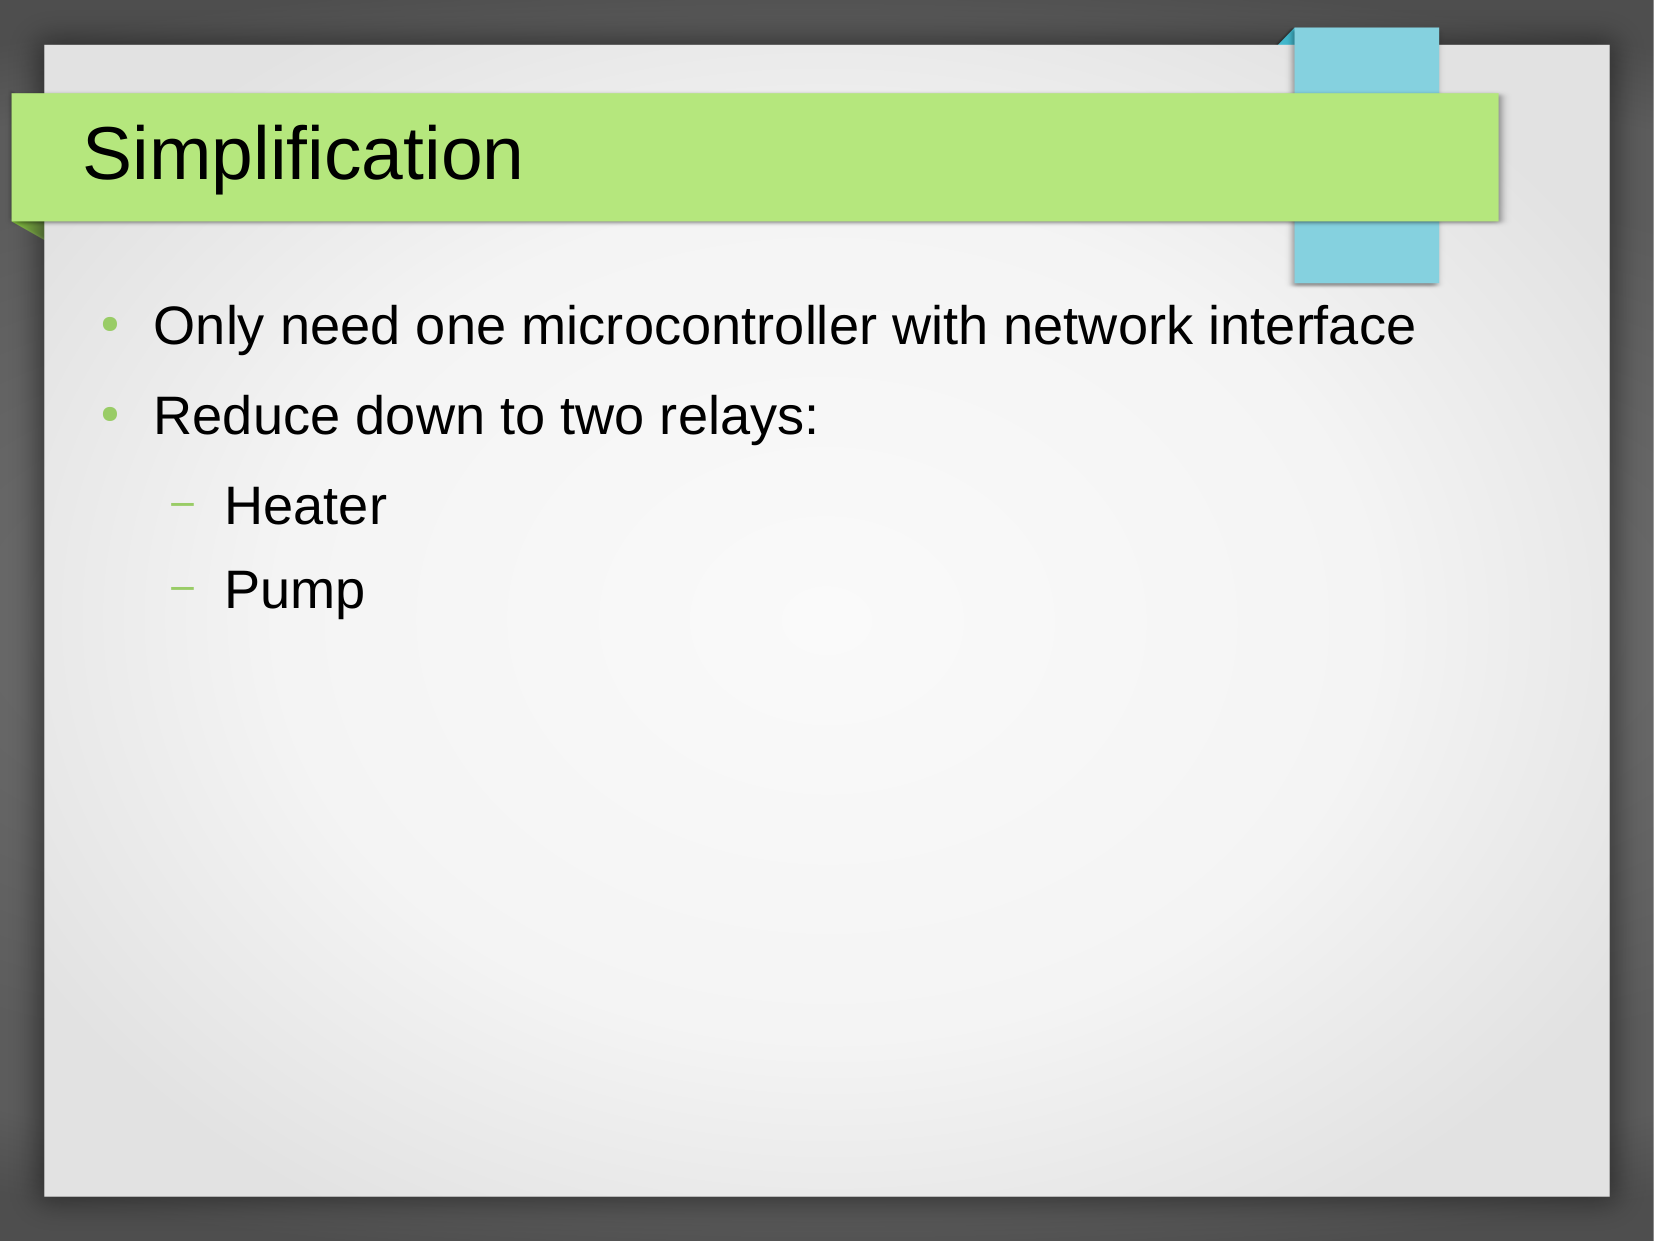

# Simplification
Only need one microcontroller with network interface
Reduce down to two relays:
Heater
Pump